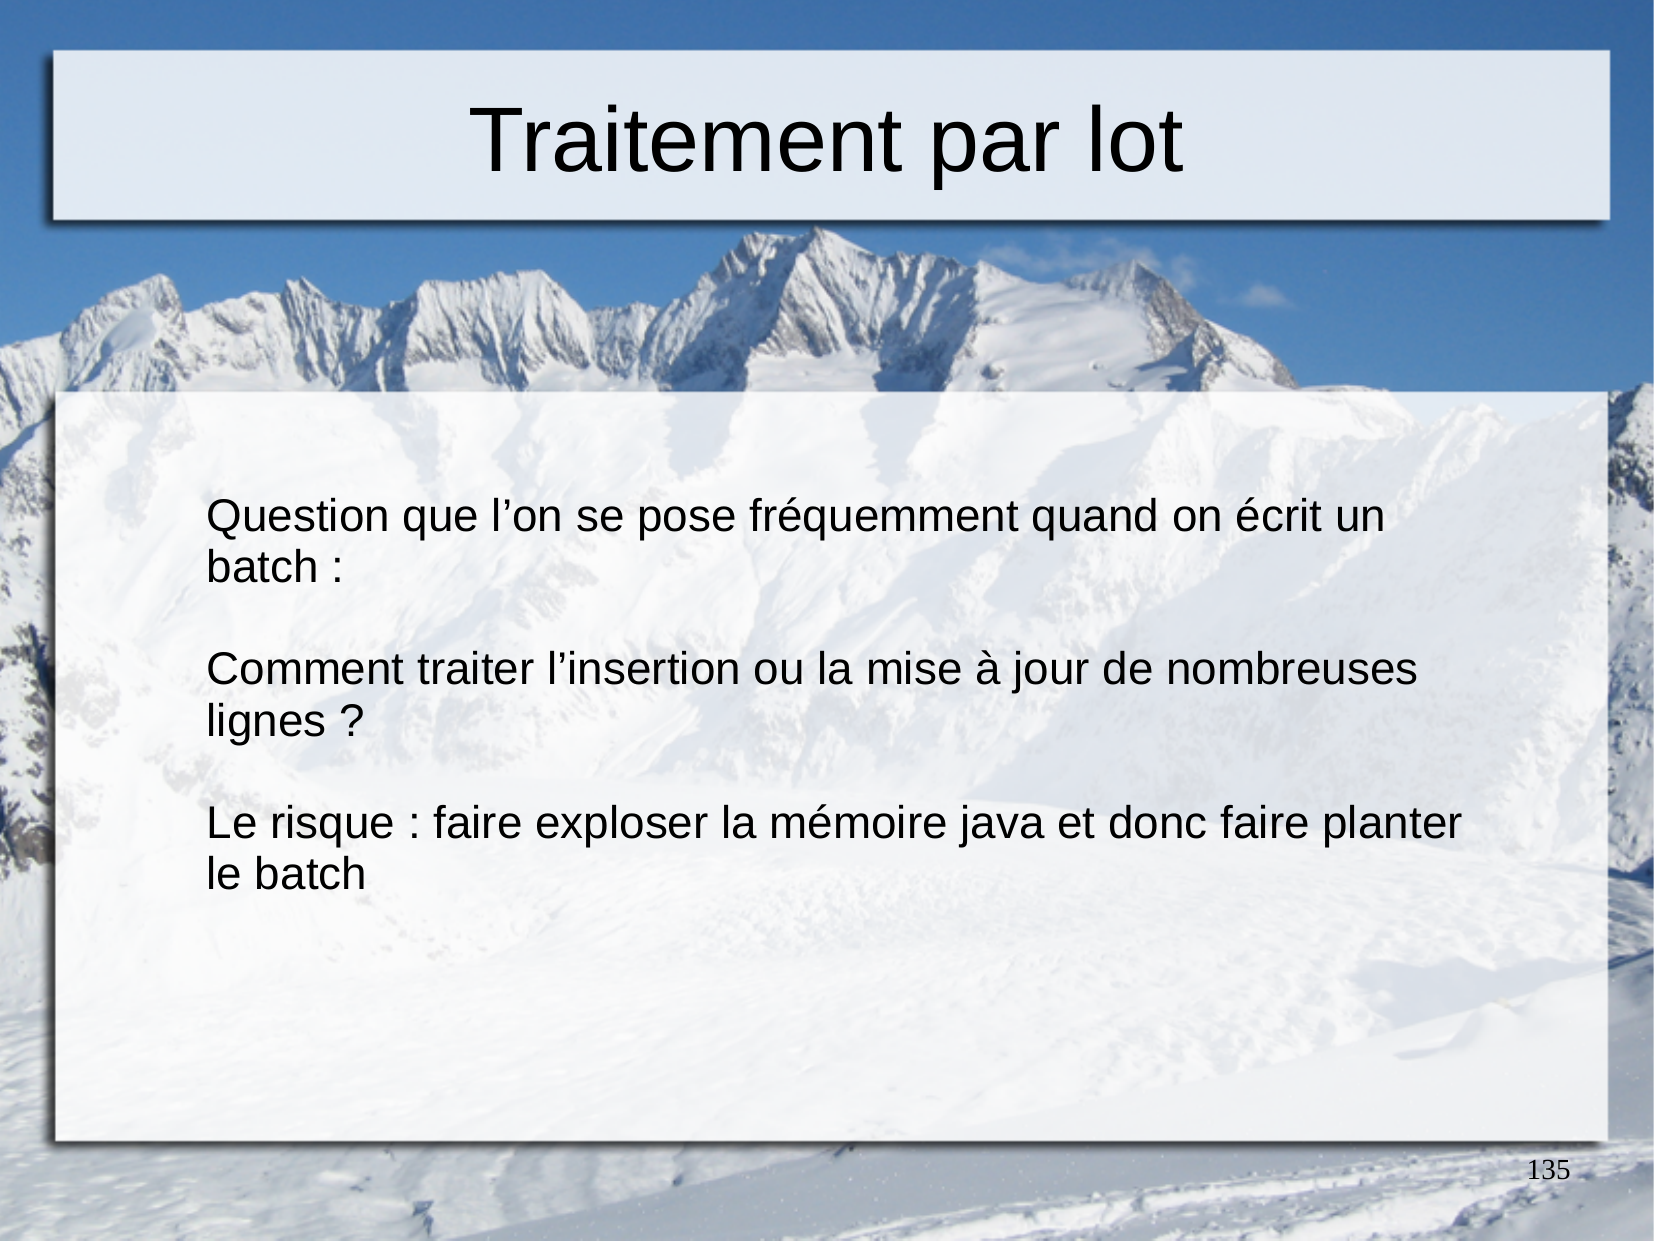

# Traitement par lot
Question que l’on se pose fréquemment quand on écrit un batch :
Comment traiter l’insertion ou la mise à jour de nombreuses lignes ?
Le risque : faire exploser la mémoire java et donc faire planter le batch
135